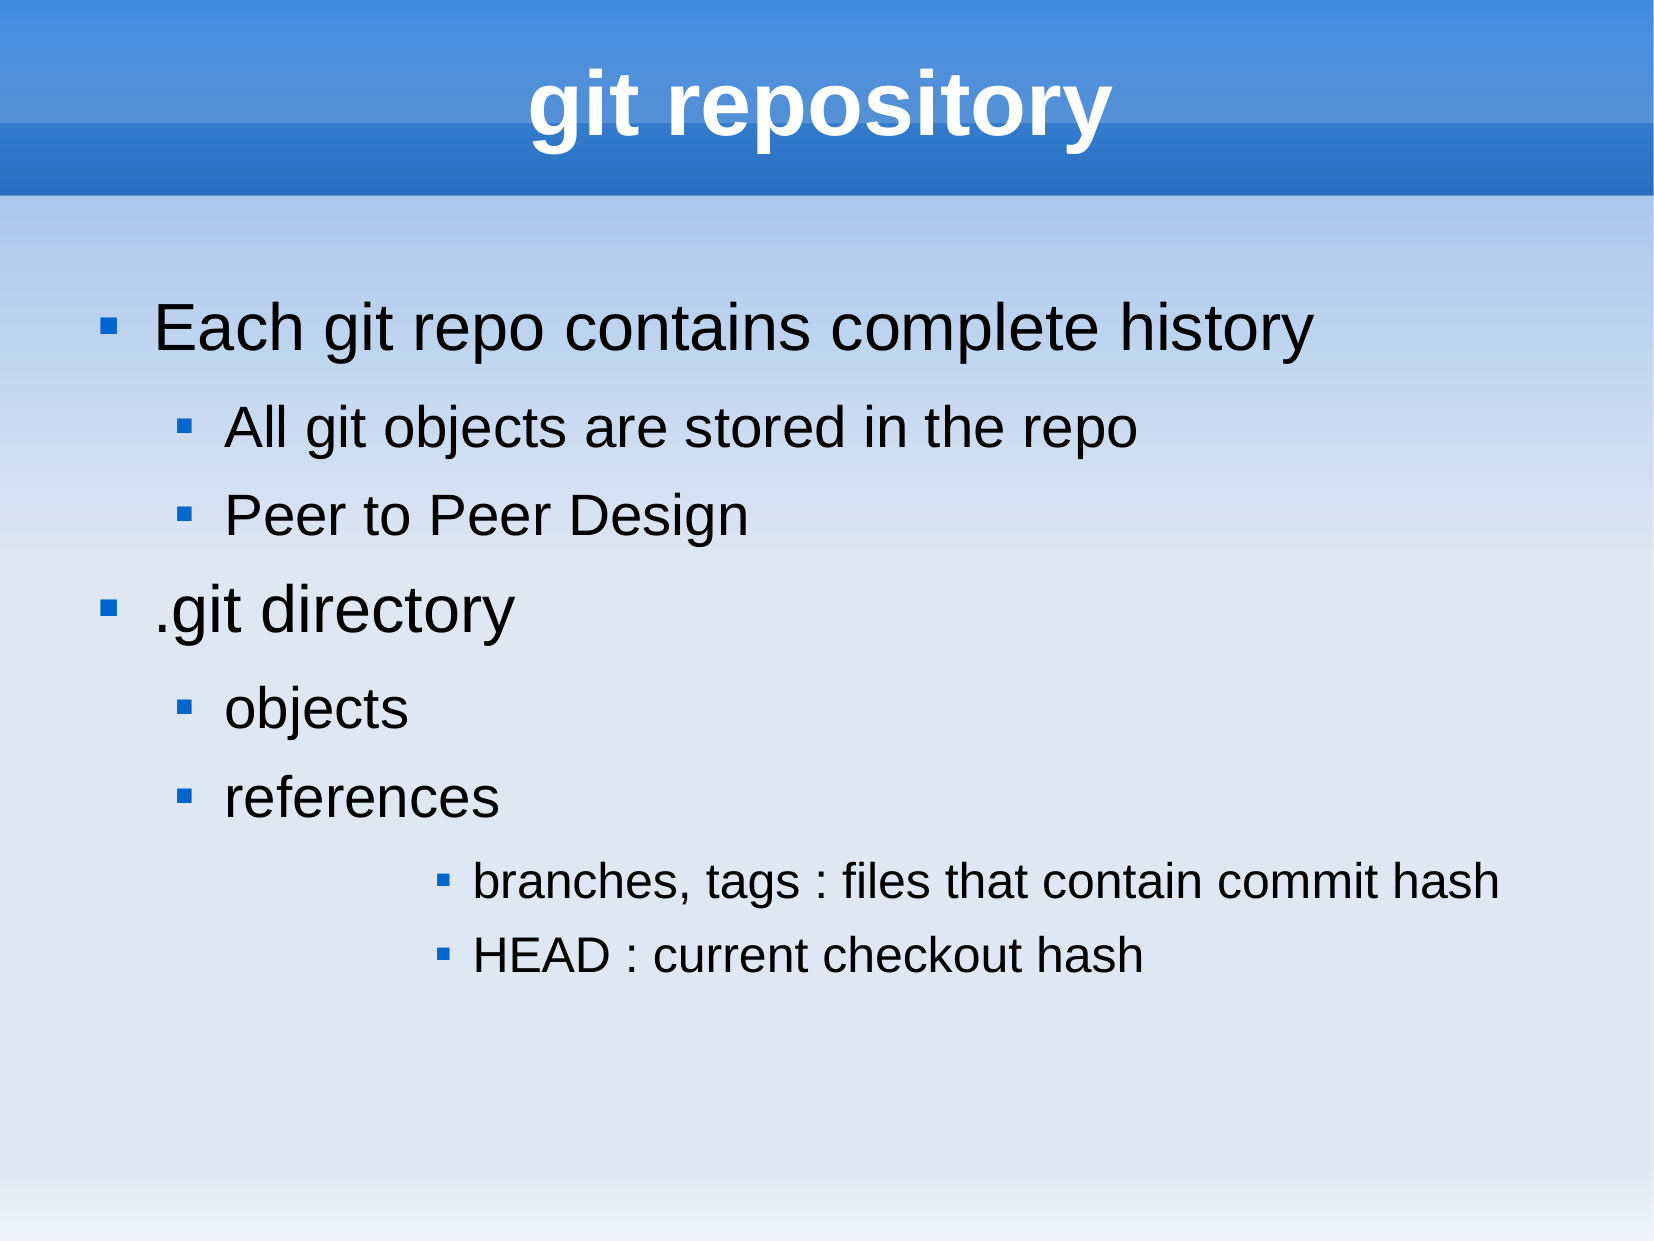

# git repository
Each git repo contains complete history
All git objects are stored in the repo
Peer to Peer Design
.git directory
objects
references
branches, tags : files that contain commit hash
HEAD : current checkout hash